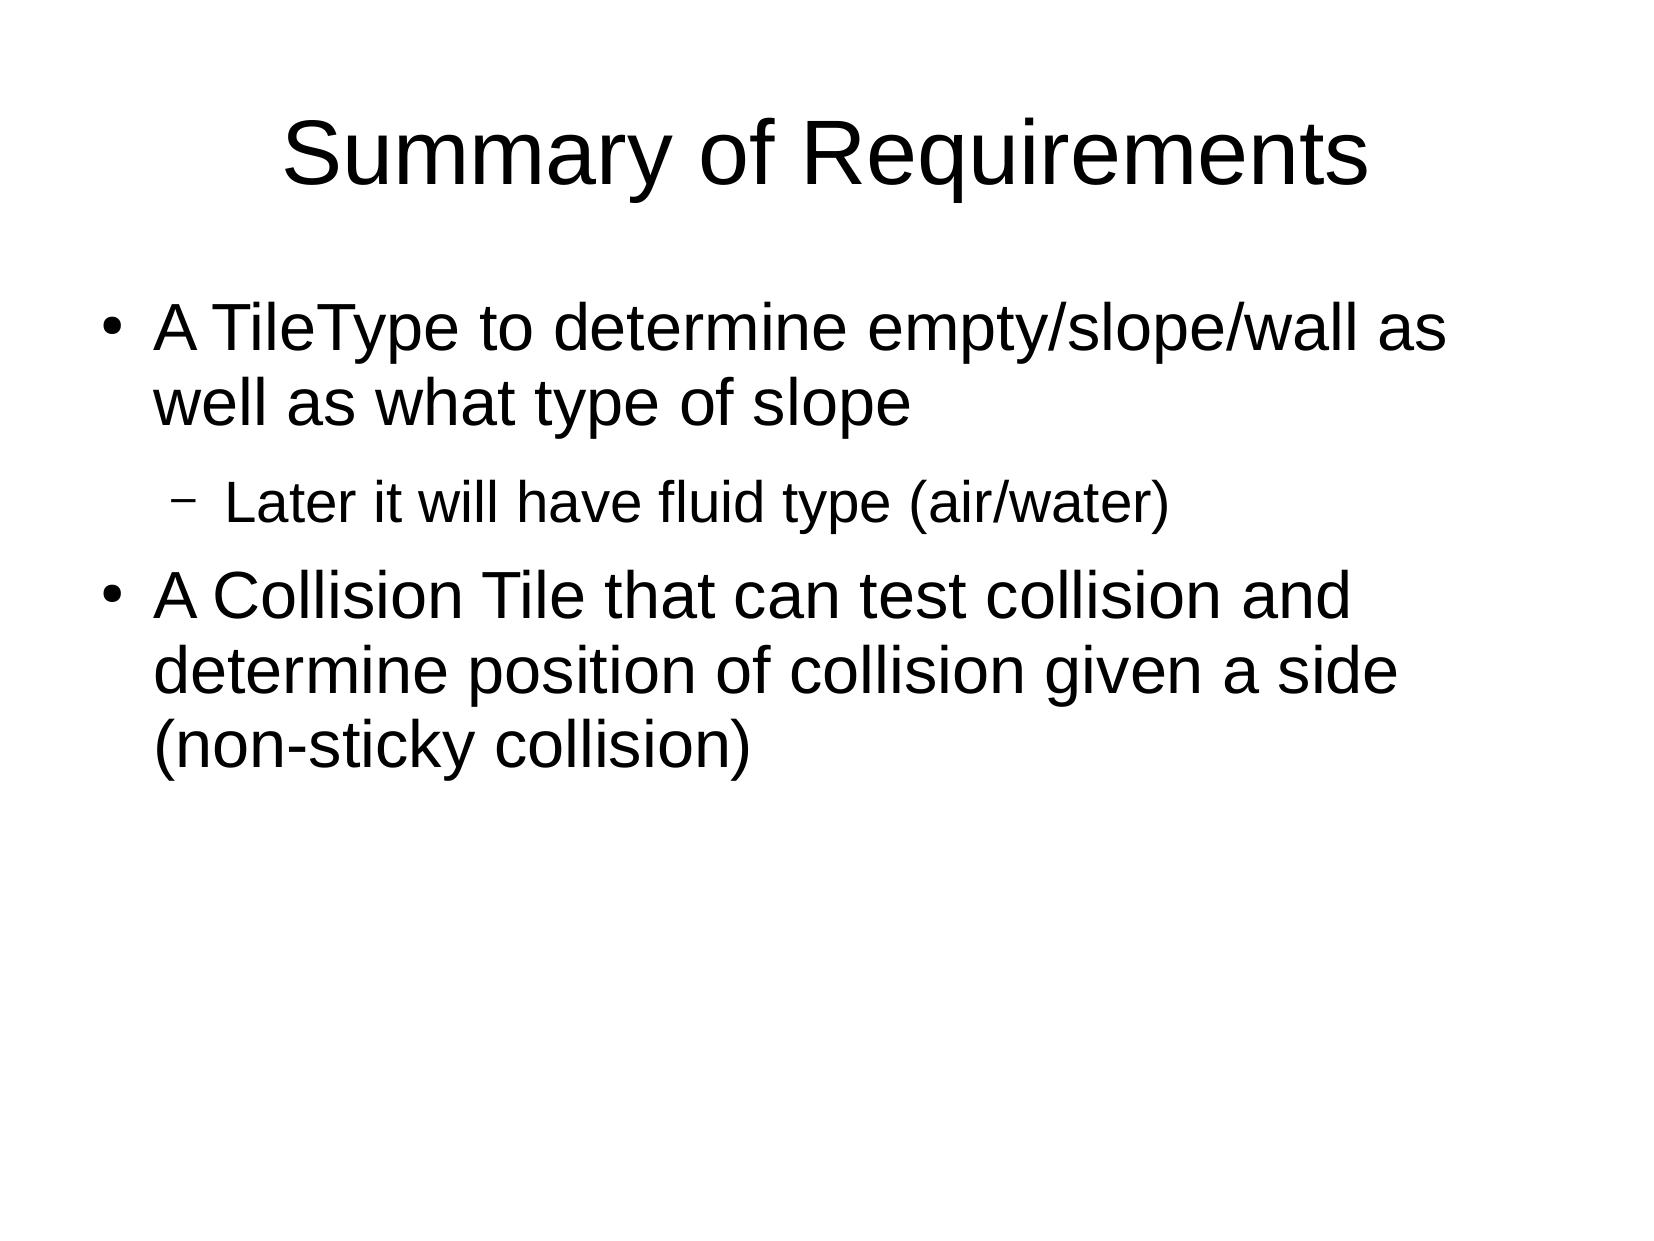

# Summary of Requirements
A TileType to determine empty/slope/wall as well as what type of slope
Later it will have fluid type (air/water)
A Collision Tile that can test collision and determine position of collision given a side (non-sticky collision)